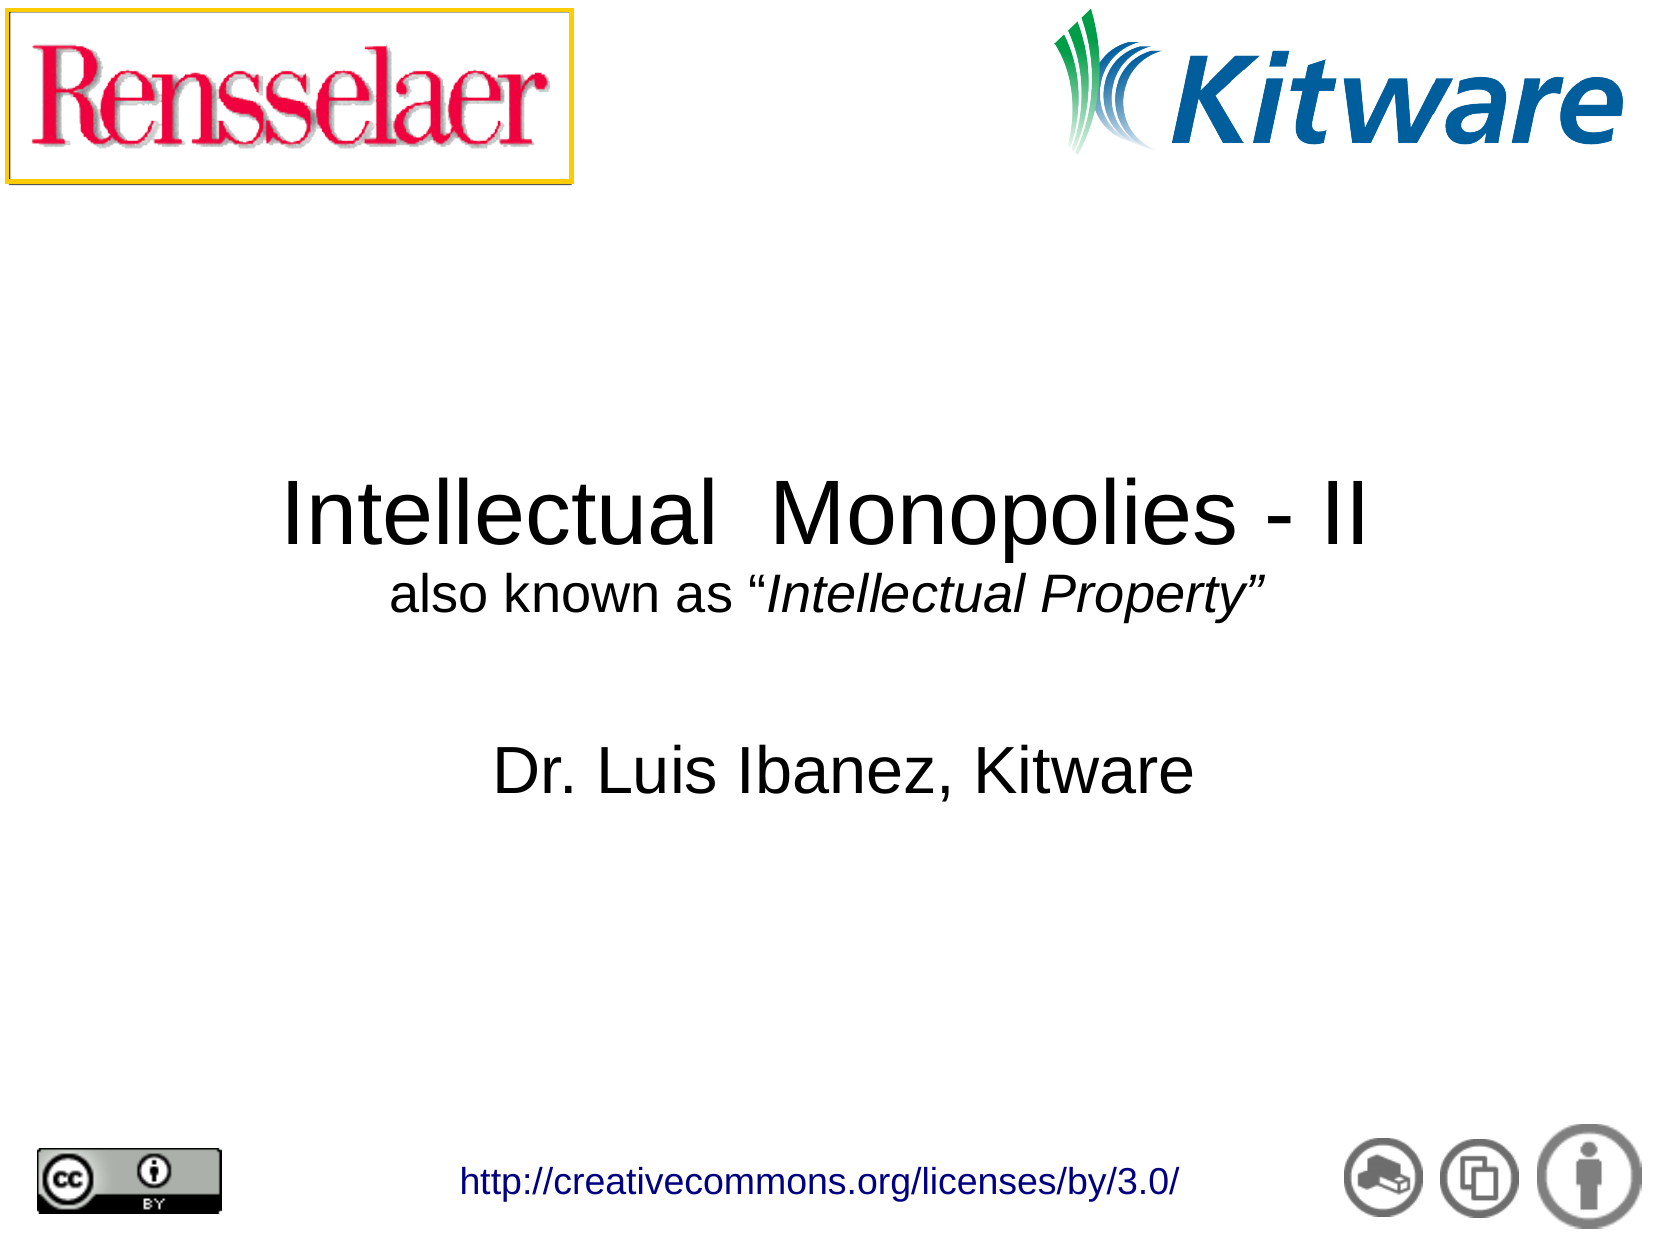

Intellectual Monopolies - II
also known as “Intellectual Property”
# Dr. Luis Ibanez, Kitware
http://creativecommons.org/licenses/by/3.0/